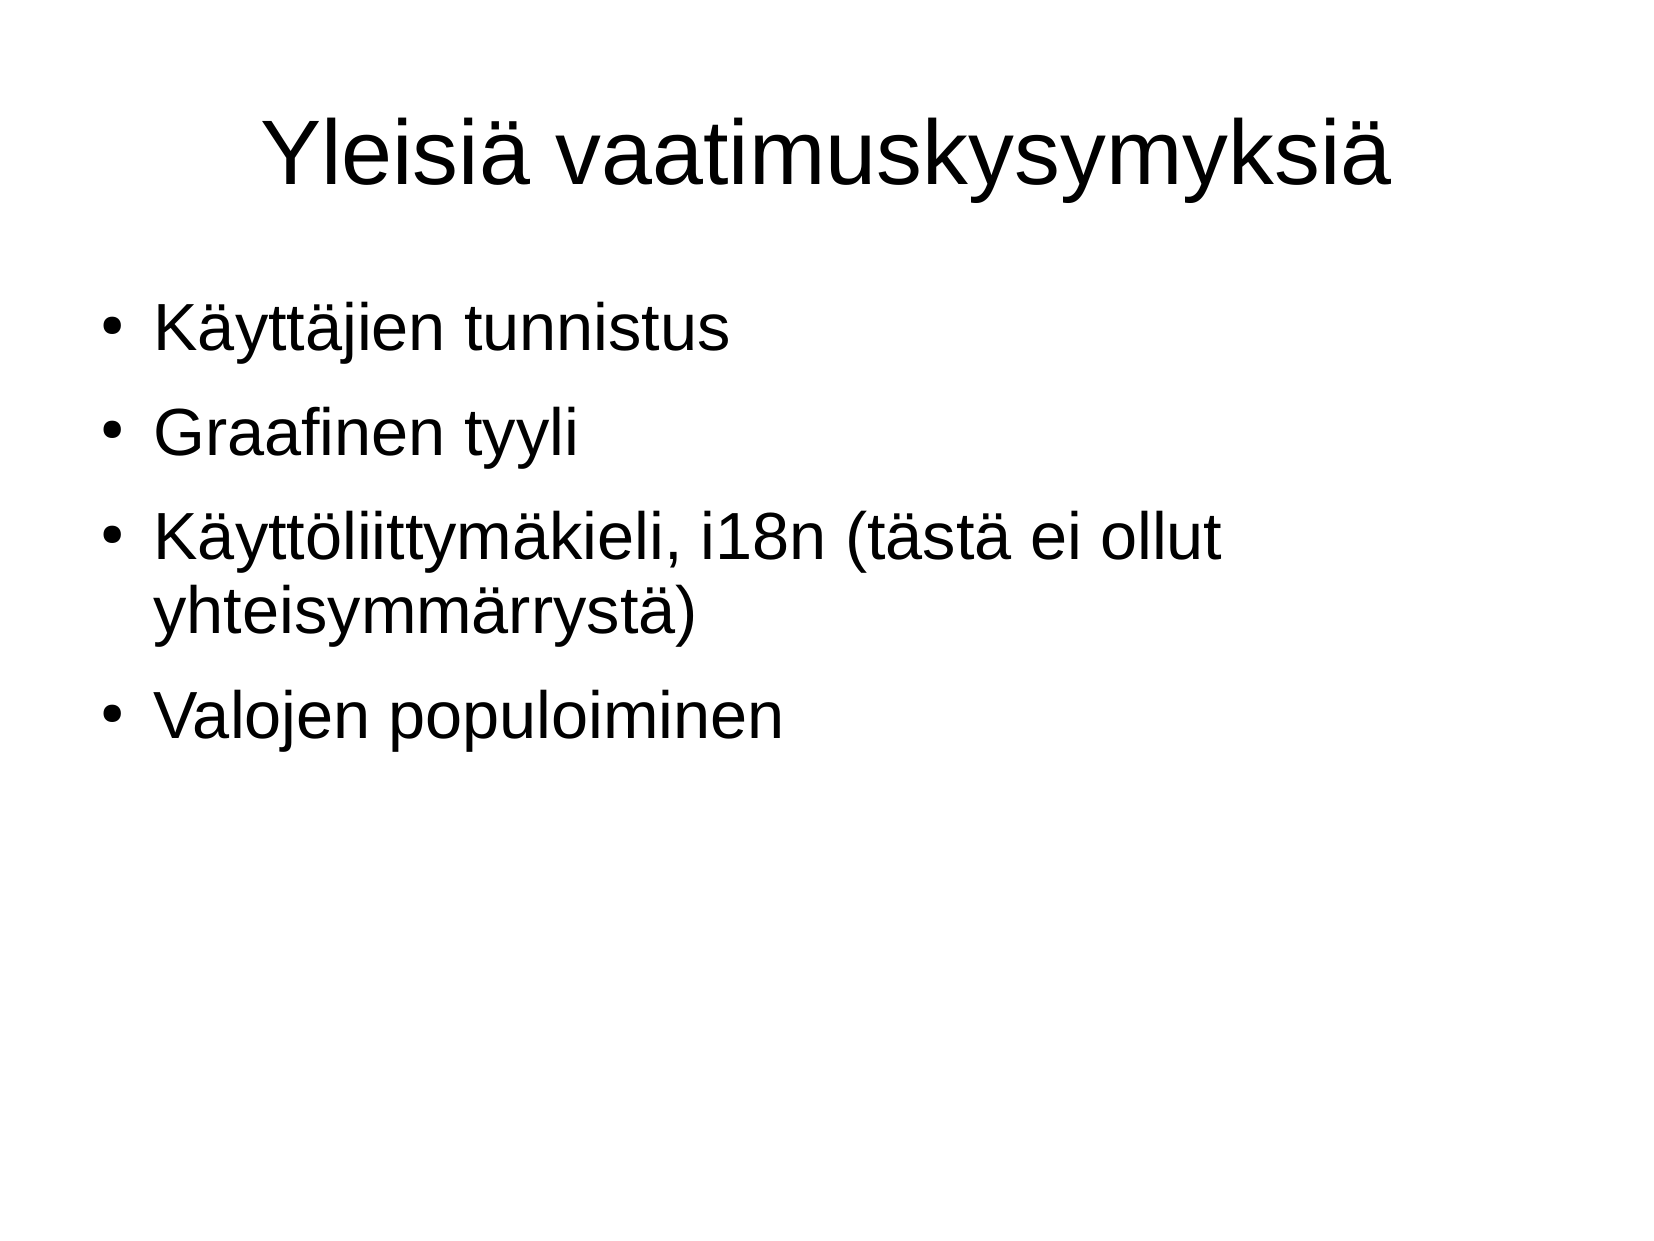

# Yleisiä vaatimuskysymyksiä
Käyttäjien tunnistus
Graafinen tyyli
Käyttöliittymäkieli, i18n (tästä ei ollut yhteisymmärrystä)
Valojen populoiminen